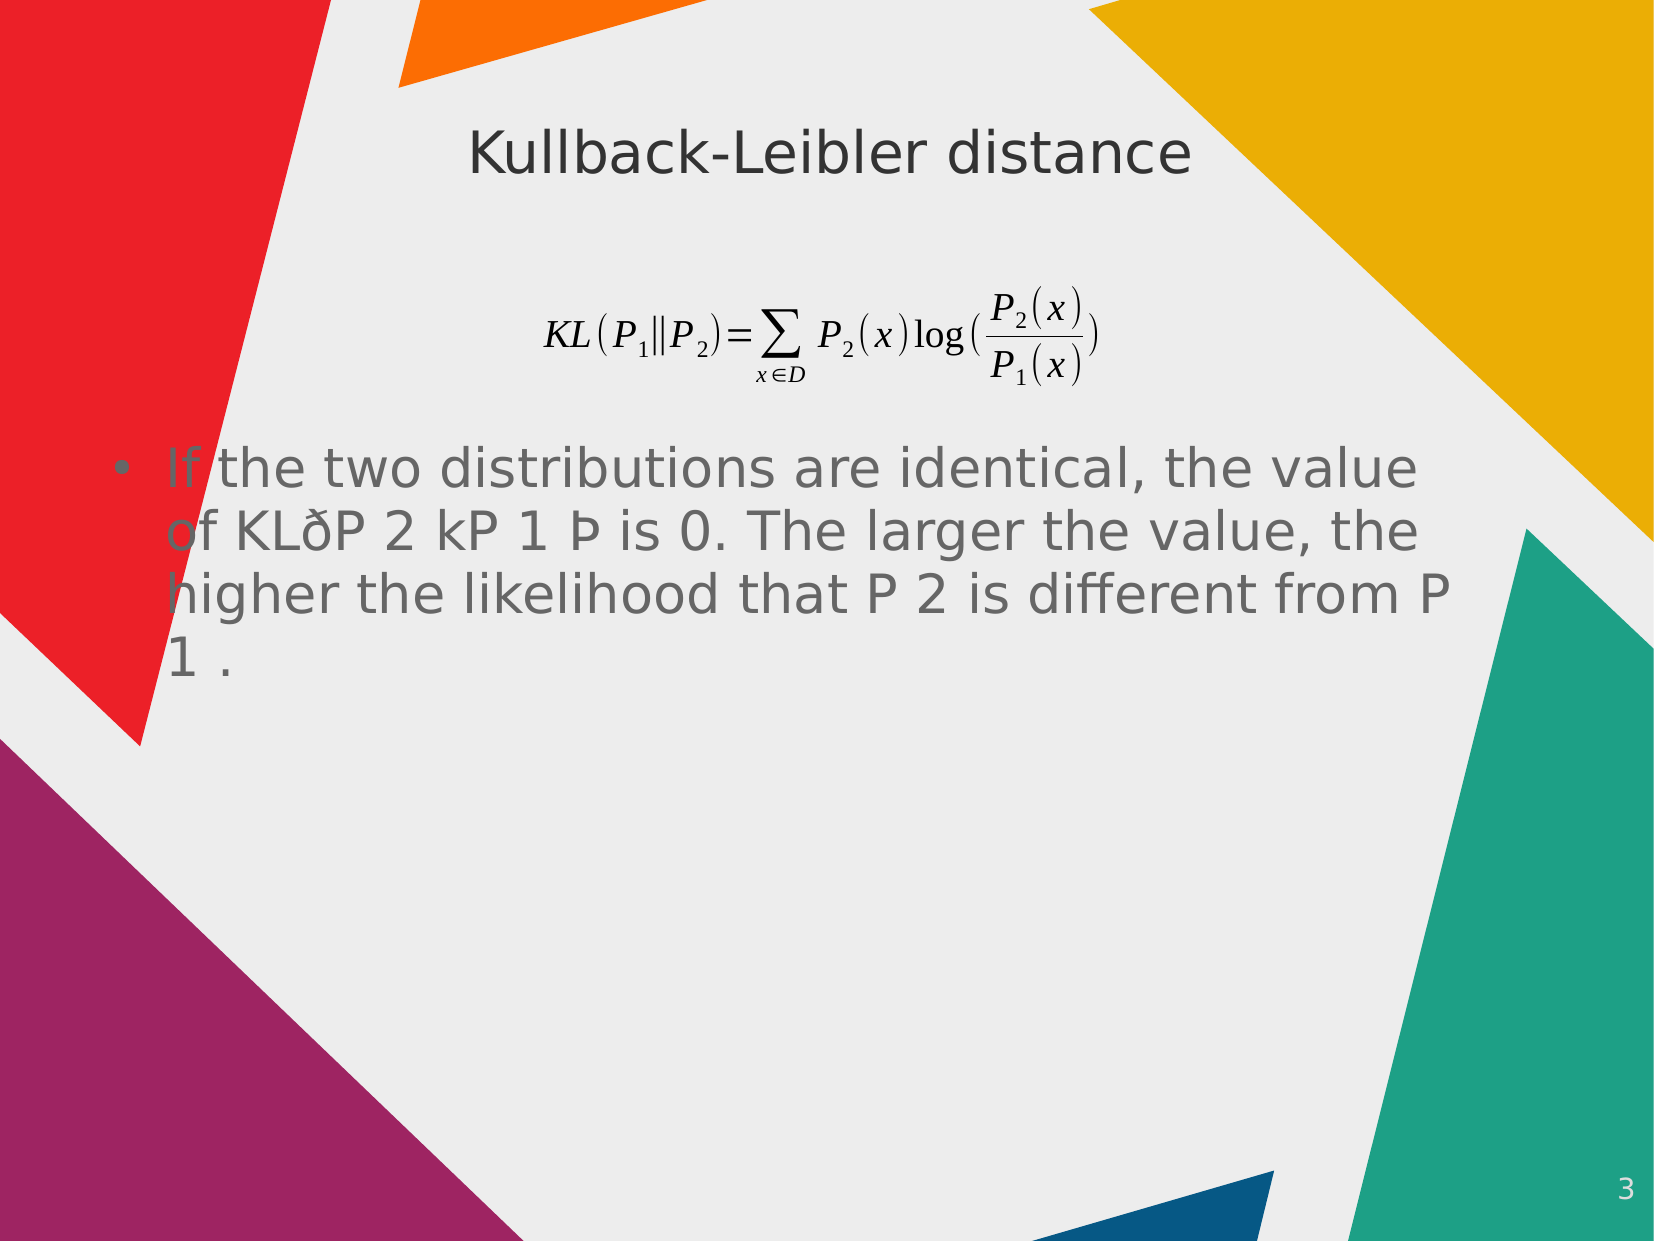

# Kullback-Leibler distance
If the two distributions are identical, the value of KLðP 2 kP 1 Þ is 0. The larger the value, the higher the likelihood that P 2 is different from P 1 .
3